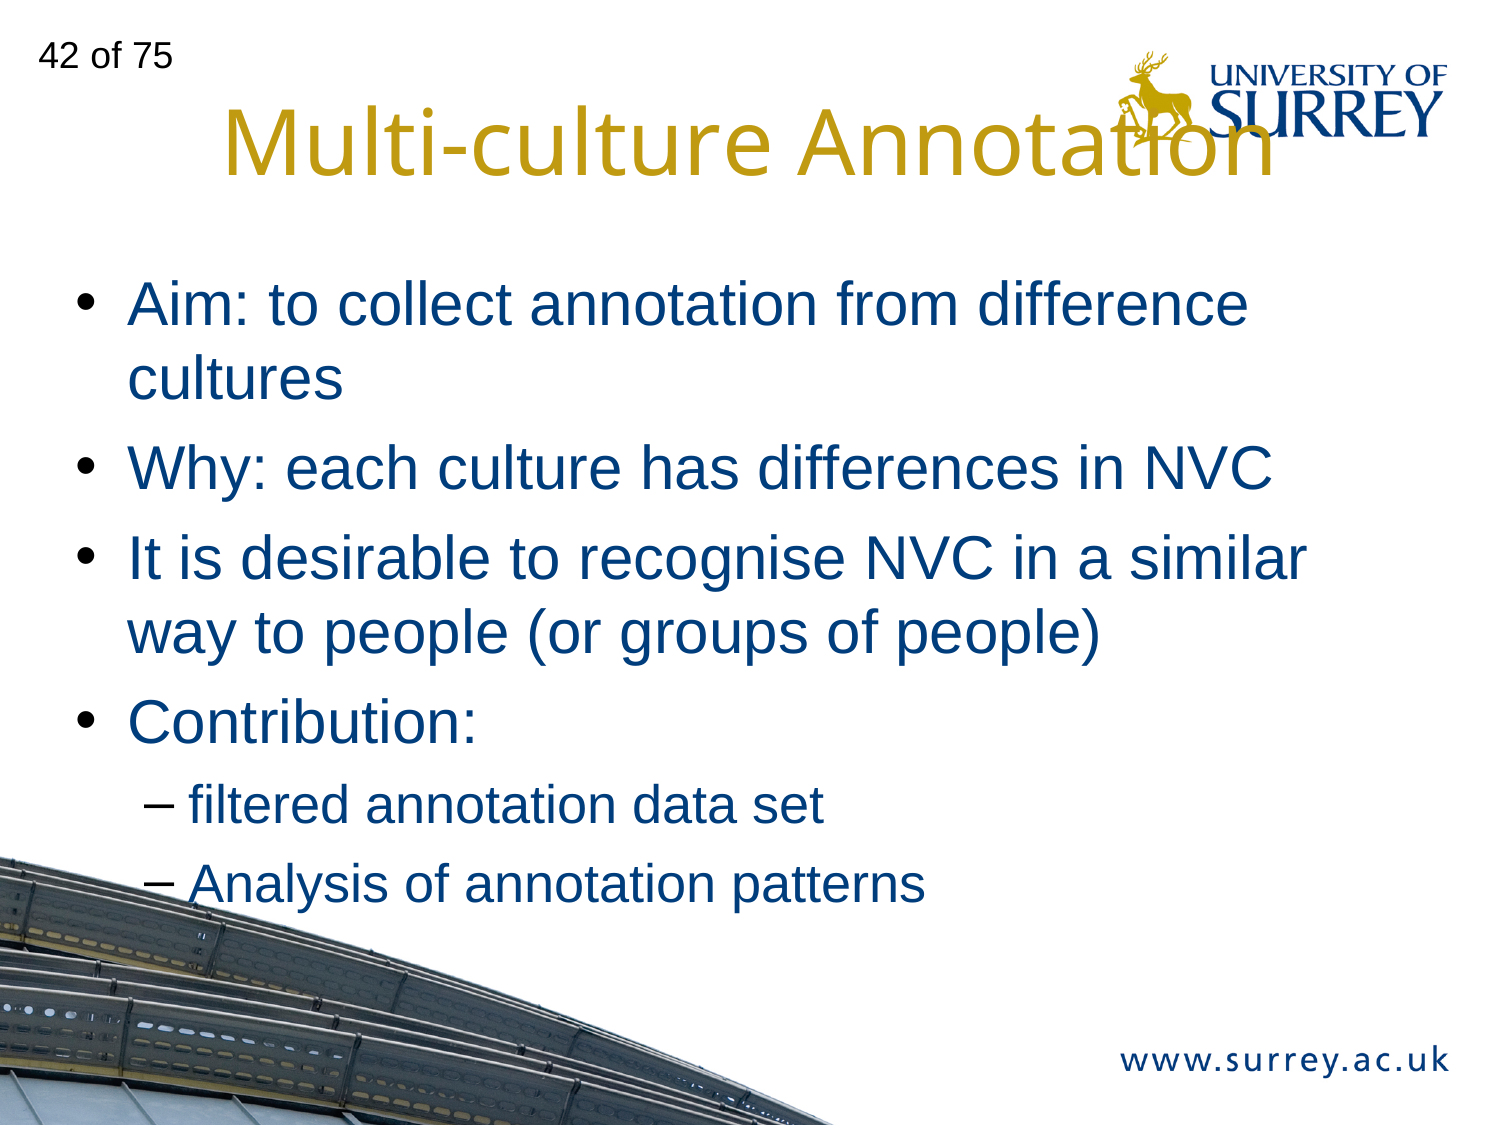

# Multi-culture Annotation
Aim: to collect annotation from difference cultures
Why: each culture has differences in NVC
It is desirable to recognise NVC in a similar way to people (or groups of people)
Contribution:
filtered annotation data set
Analysis of annotation patterns